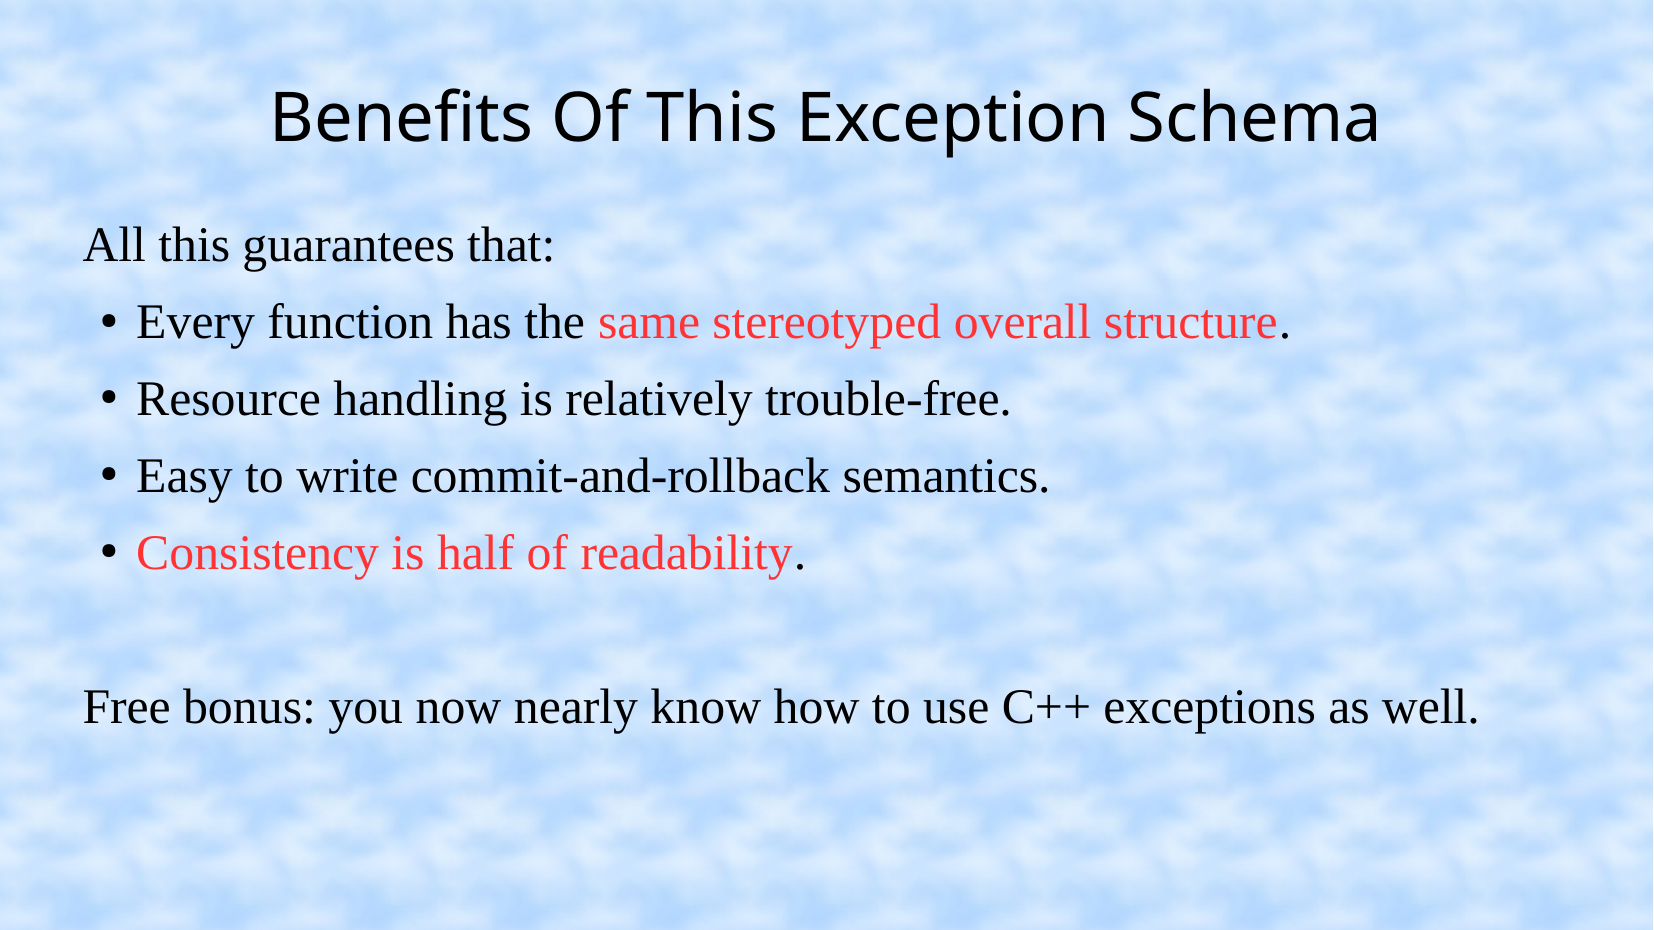

# Benefits Of This Exception Schema
All this guarantees that:
Every function has the same stereotyped overall structure.
Resource handling is relatively trouble-free.
Easy to write commit-and-rollback semantics.
Consistency is half of readability.
Free bonus: you now nearly know how to use C++ exceptions as well.